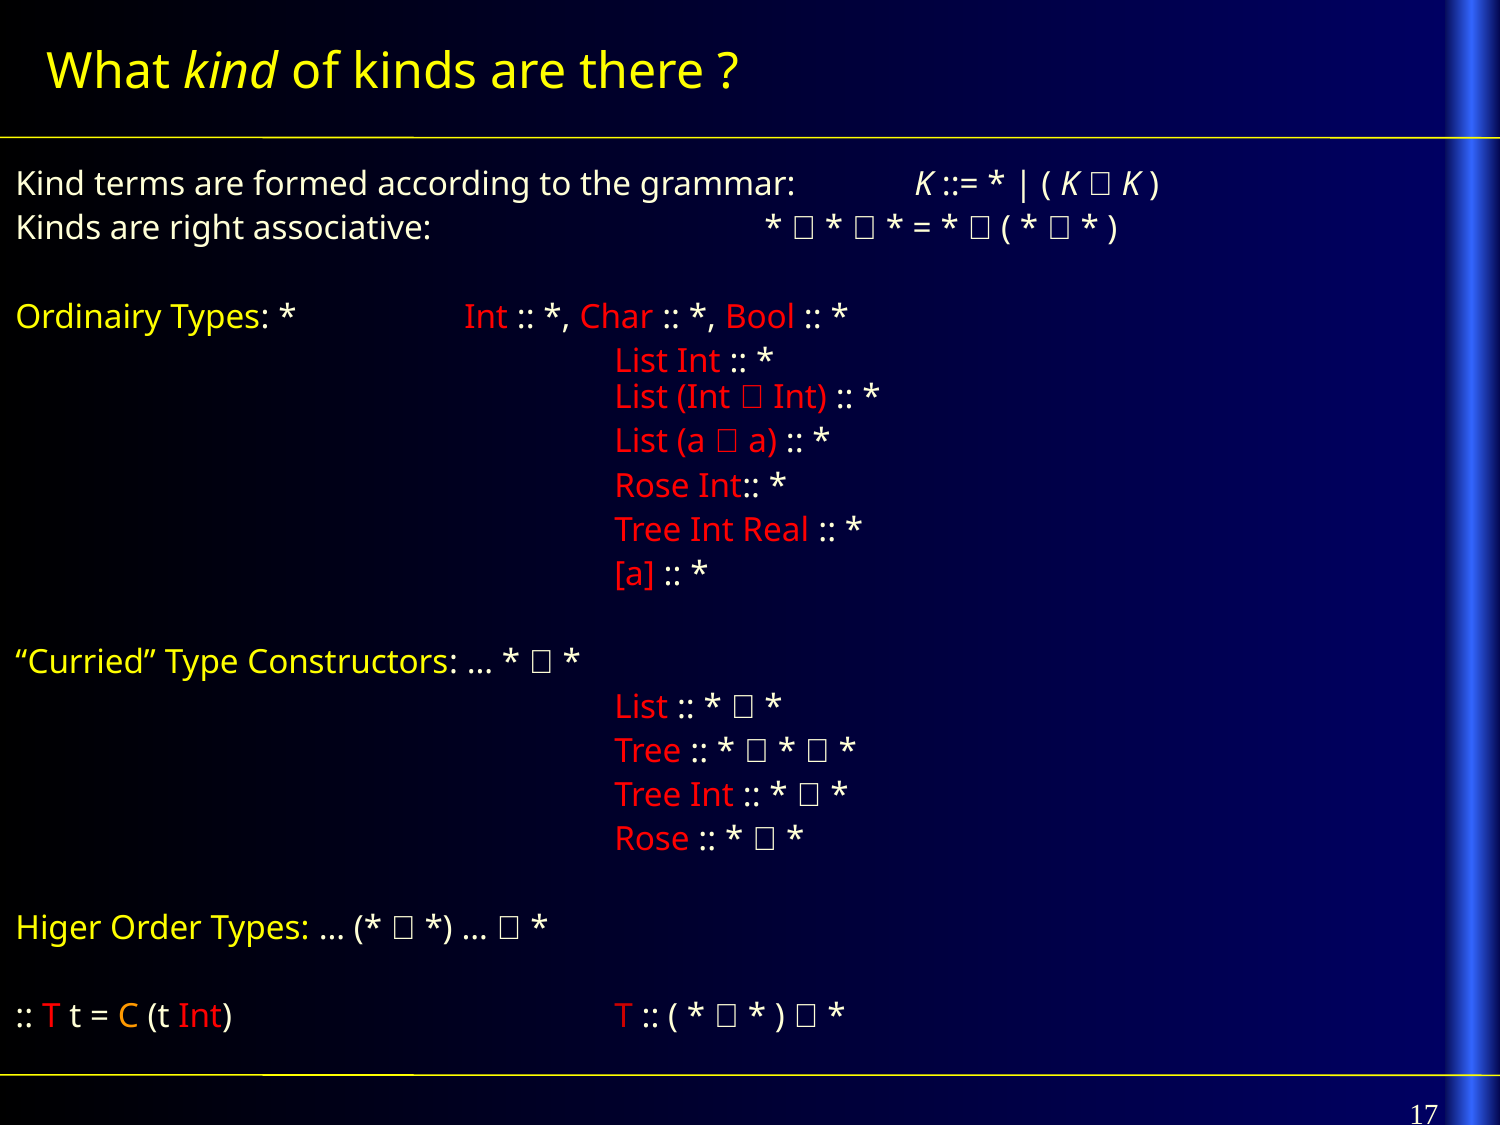

What kind of kinds are there ?
Kind terms are formed according to the grammar: 	K ::= * | ( K  K )
Kinds are right associative: 			*  *  * = *  ( *  * )
Ordinairy Types: *		Int :: *, Char :: *, Bool :: *
					List Int :: *
				List (Int  Int) :: *
					List (a  a) :: *
					Rose Int:: *
					Tree Int Real :: *
					[a] :: *
“Curried” Type Constructors: … *  *
					List :: *  *
					Tree :: *  *  *
					Tree Int :: *  *
					Rose :: *  *
Higer Order Types: … (*  *) …  *
:: T t = C (t Int)			T :: ( *  * )  *